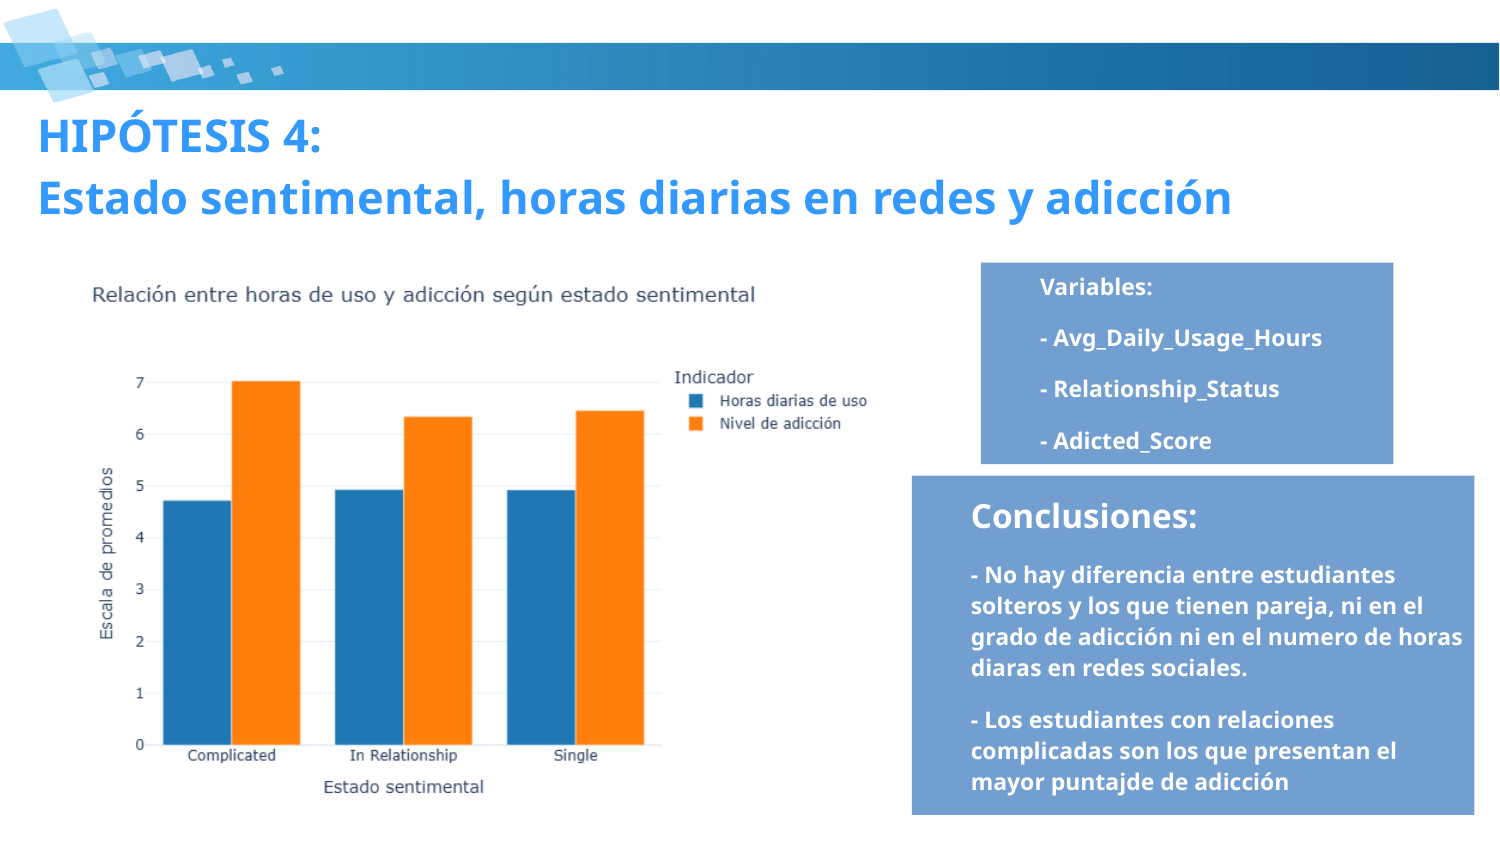

# HIPÓTESIS 4: Estado sentimental, horas diarias en redes y adicción
Variables:
- Avg_Daily_Usage_Hours
- Relationship_Status
- Adicted_Score
Conclusiones:
- No hay diferencia entre estudiantes solteros y los que tienen pareja, ni en el grado de adicción ni en el numero de horas diaras en redes sociales.
- Los estudiantes con relaciones complicadas son los que presentan el mayor puntajde de adicción